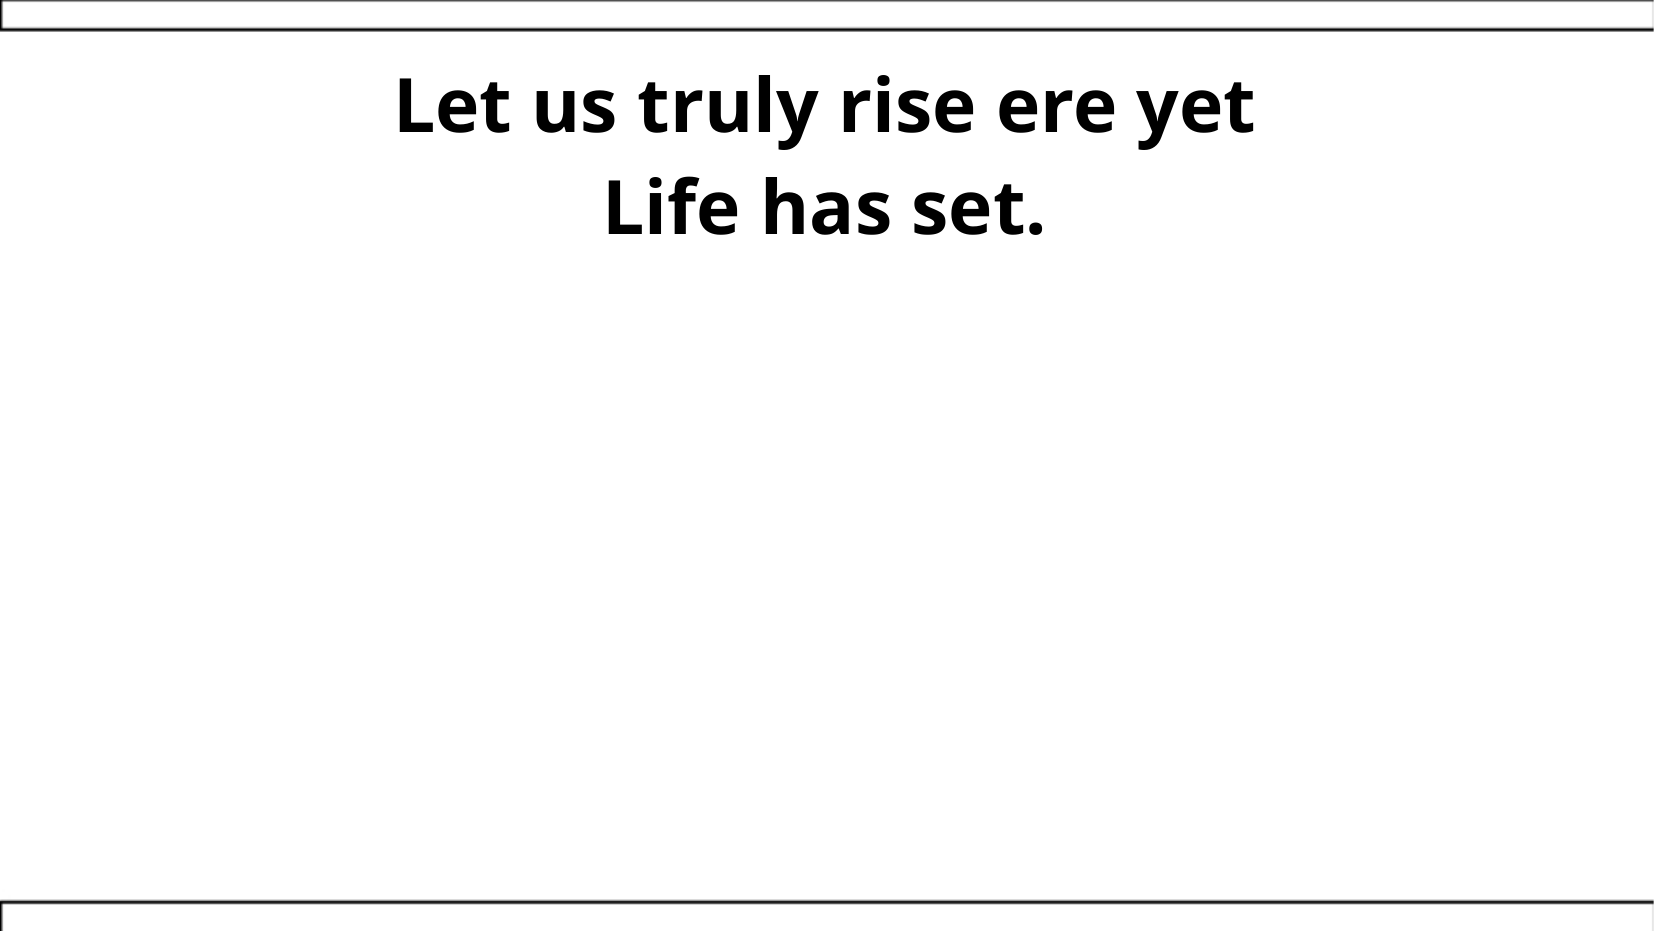

Let us truly rise ere yet
Life has set.